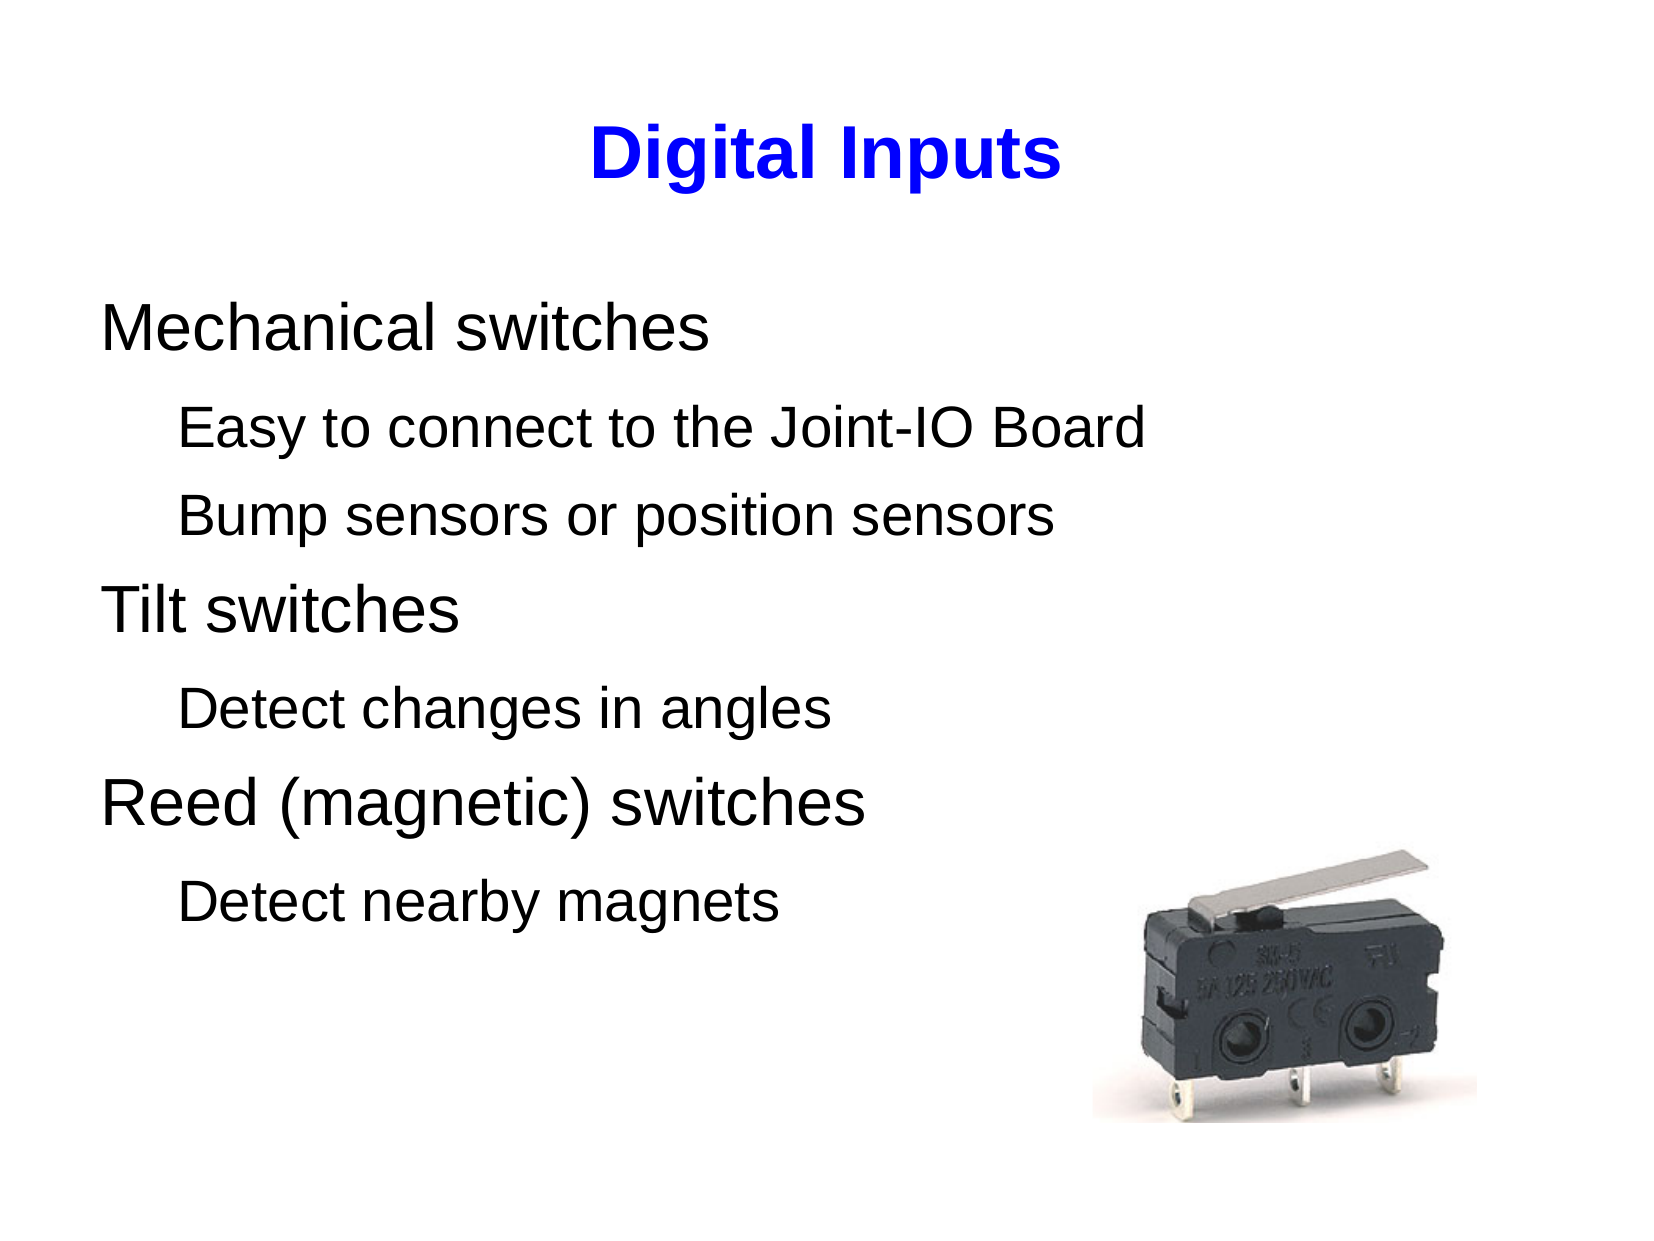

# Digital Inputs
Mechanical switches
Easy to connect to the Joint-IO Board
Bump sensors or position sensors
Tilt switches
Detect changes in angles
Reed (magnetic) switches
Detect nearby magnets